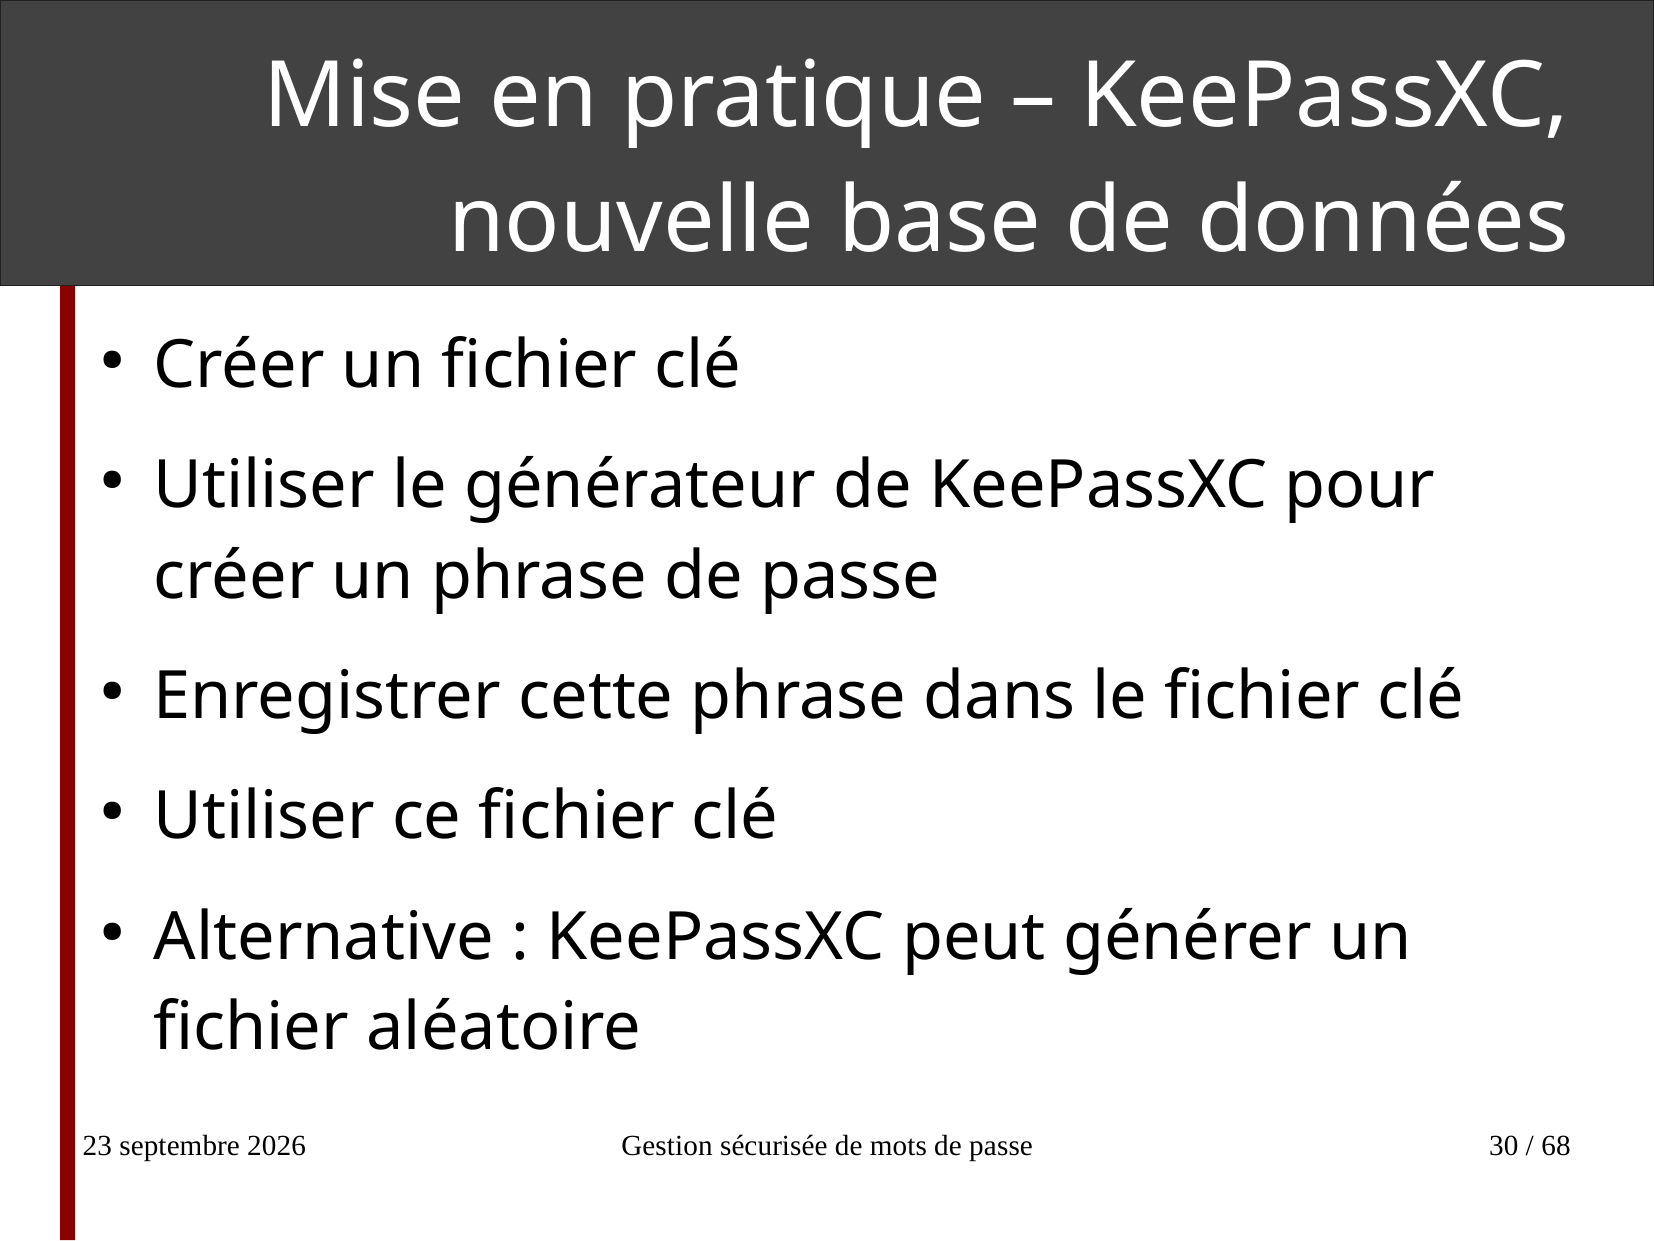

# Mise en pratique – KeePassXC, nouvelle base de données
Créer un fichier clé
Utiliser le générateur de KeePassXC pour créer un phrase de passe
Enregistrer cette phrase dans le fichier clé
Utiliser ce fichier clé
Alternative : KeePassXC peut générer un fichier aléatoire
Gestion sécurisée de mots de passe
30